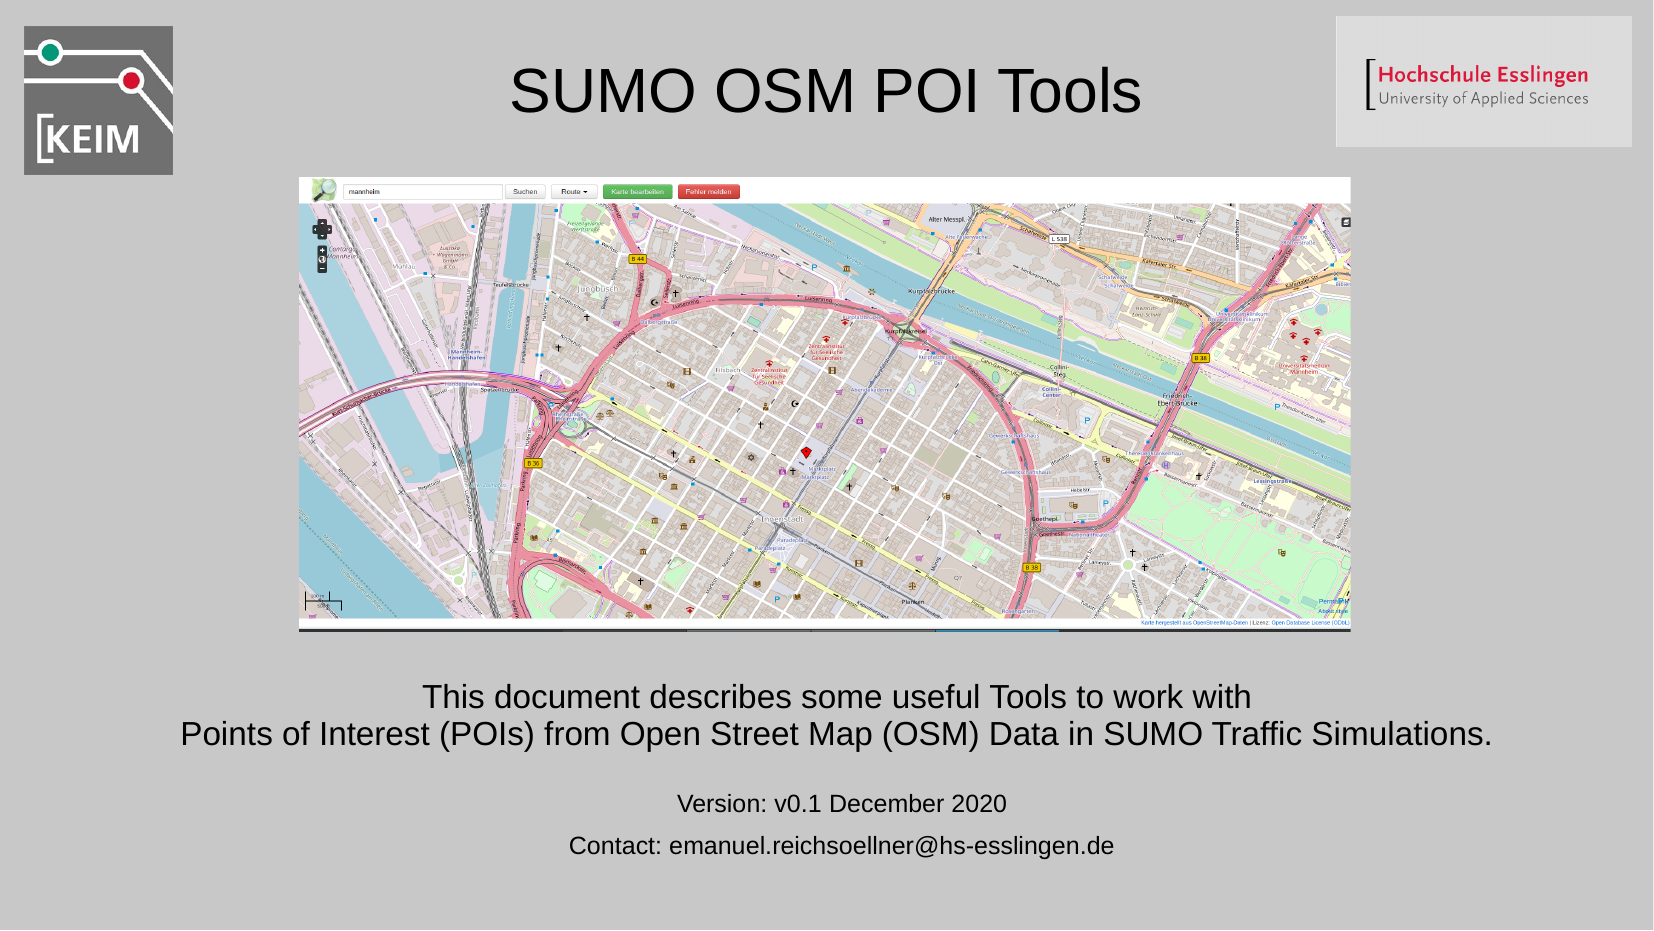

# SUMO OSM POI Tools
This document describes some useful Tools to work with
Points of Interest (POIs) from Open Street Map (OSM) Data in SUMO Traffic Simulations.
Version: v0.1 December 2020
Contact: emanuel.reichsoellner@hs-esslingen.de